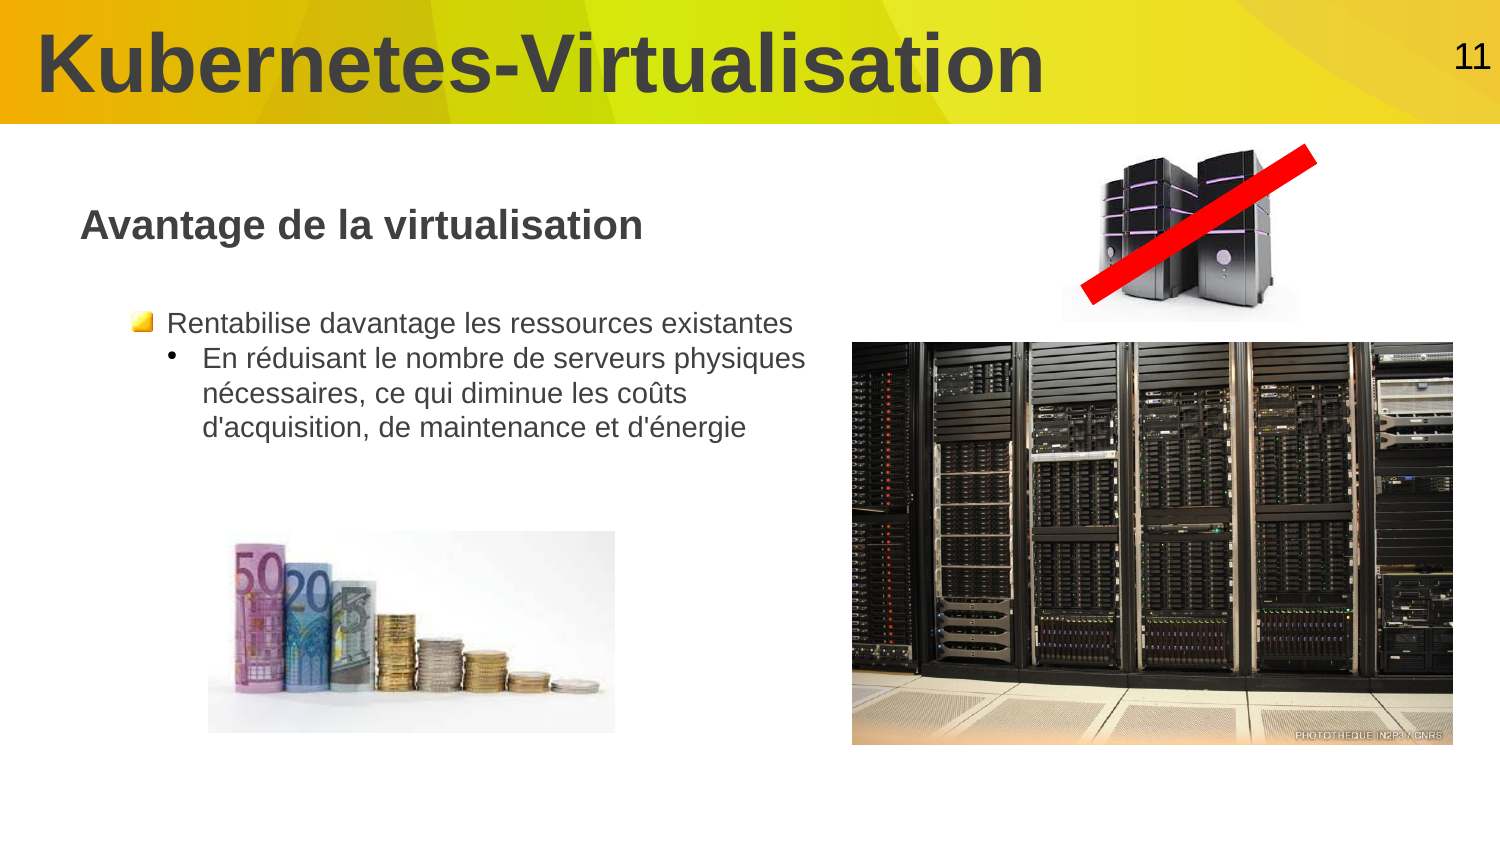

Kubernetes-Virtualisation
Avantage de la virtualisation
Rentabilise davantage les ressources existantes
En réduisant le nombre de serveurs physiques nécessaires, ce qui diminue les coûts d'acquisition, de maintenance et d'énergie